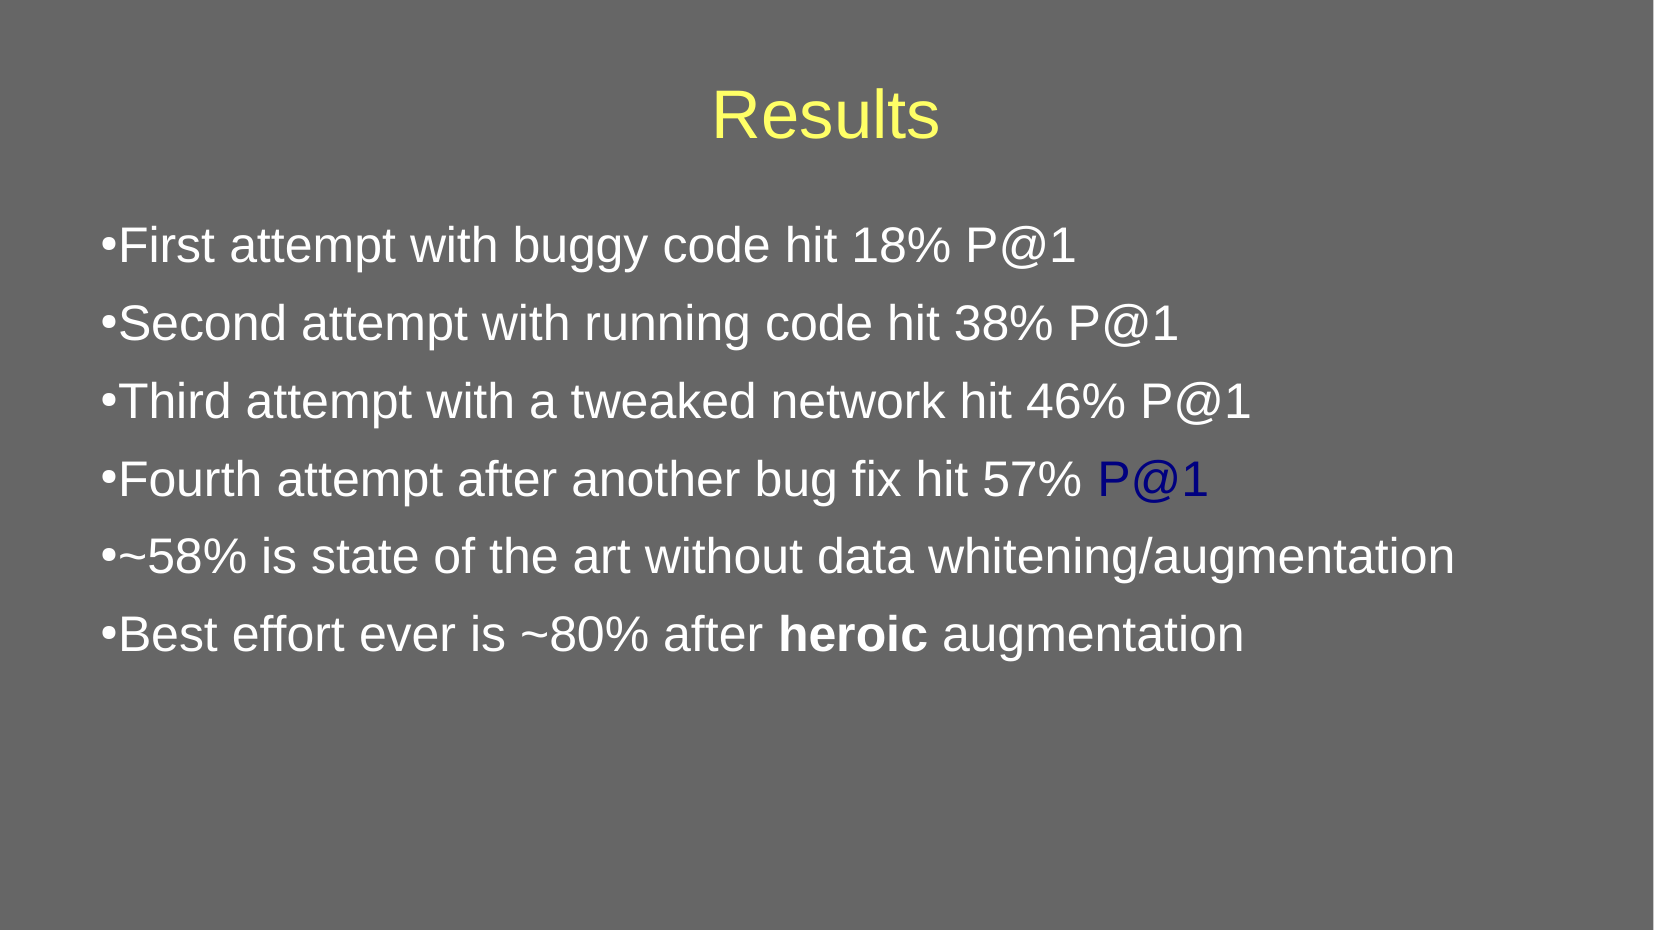

# Results
First attempt with buggy code hit 18% P@1
Second attempt with running code hit 38% P@1
Third attempt with a tweaked network hit 46% P@1
Fourth attempt after another bug fix hit 57% P@1
~58% is state of the art without data whitening/augmentation
Best effort ever is ~80% after heroic augmentation